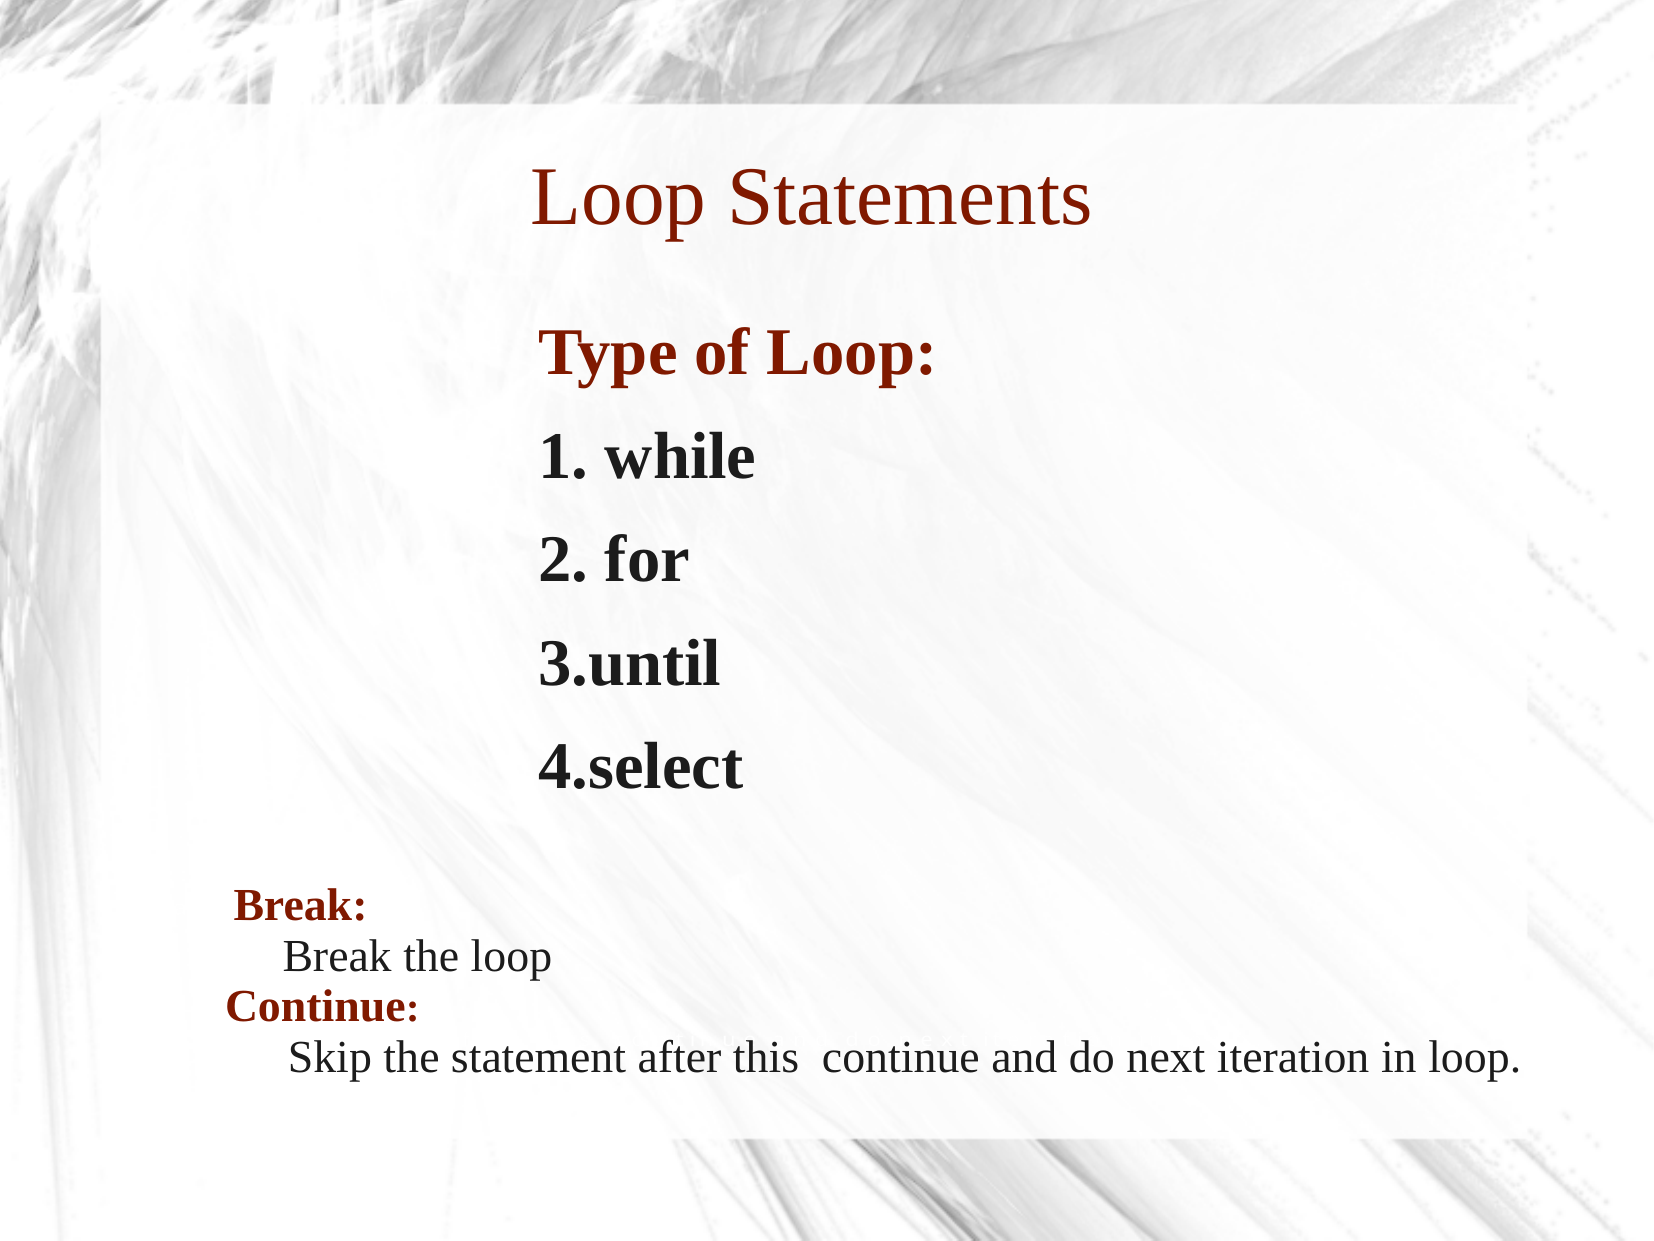

# Loop Statements
Type of Loop:
1. while
2. for
3.until
4.select
 Break:
 Break the loop
Continue:
 Skip the statement after this continue and do next iteration in loop.